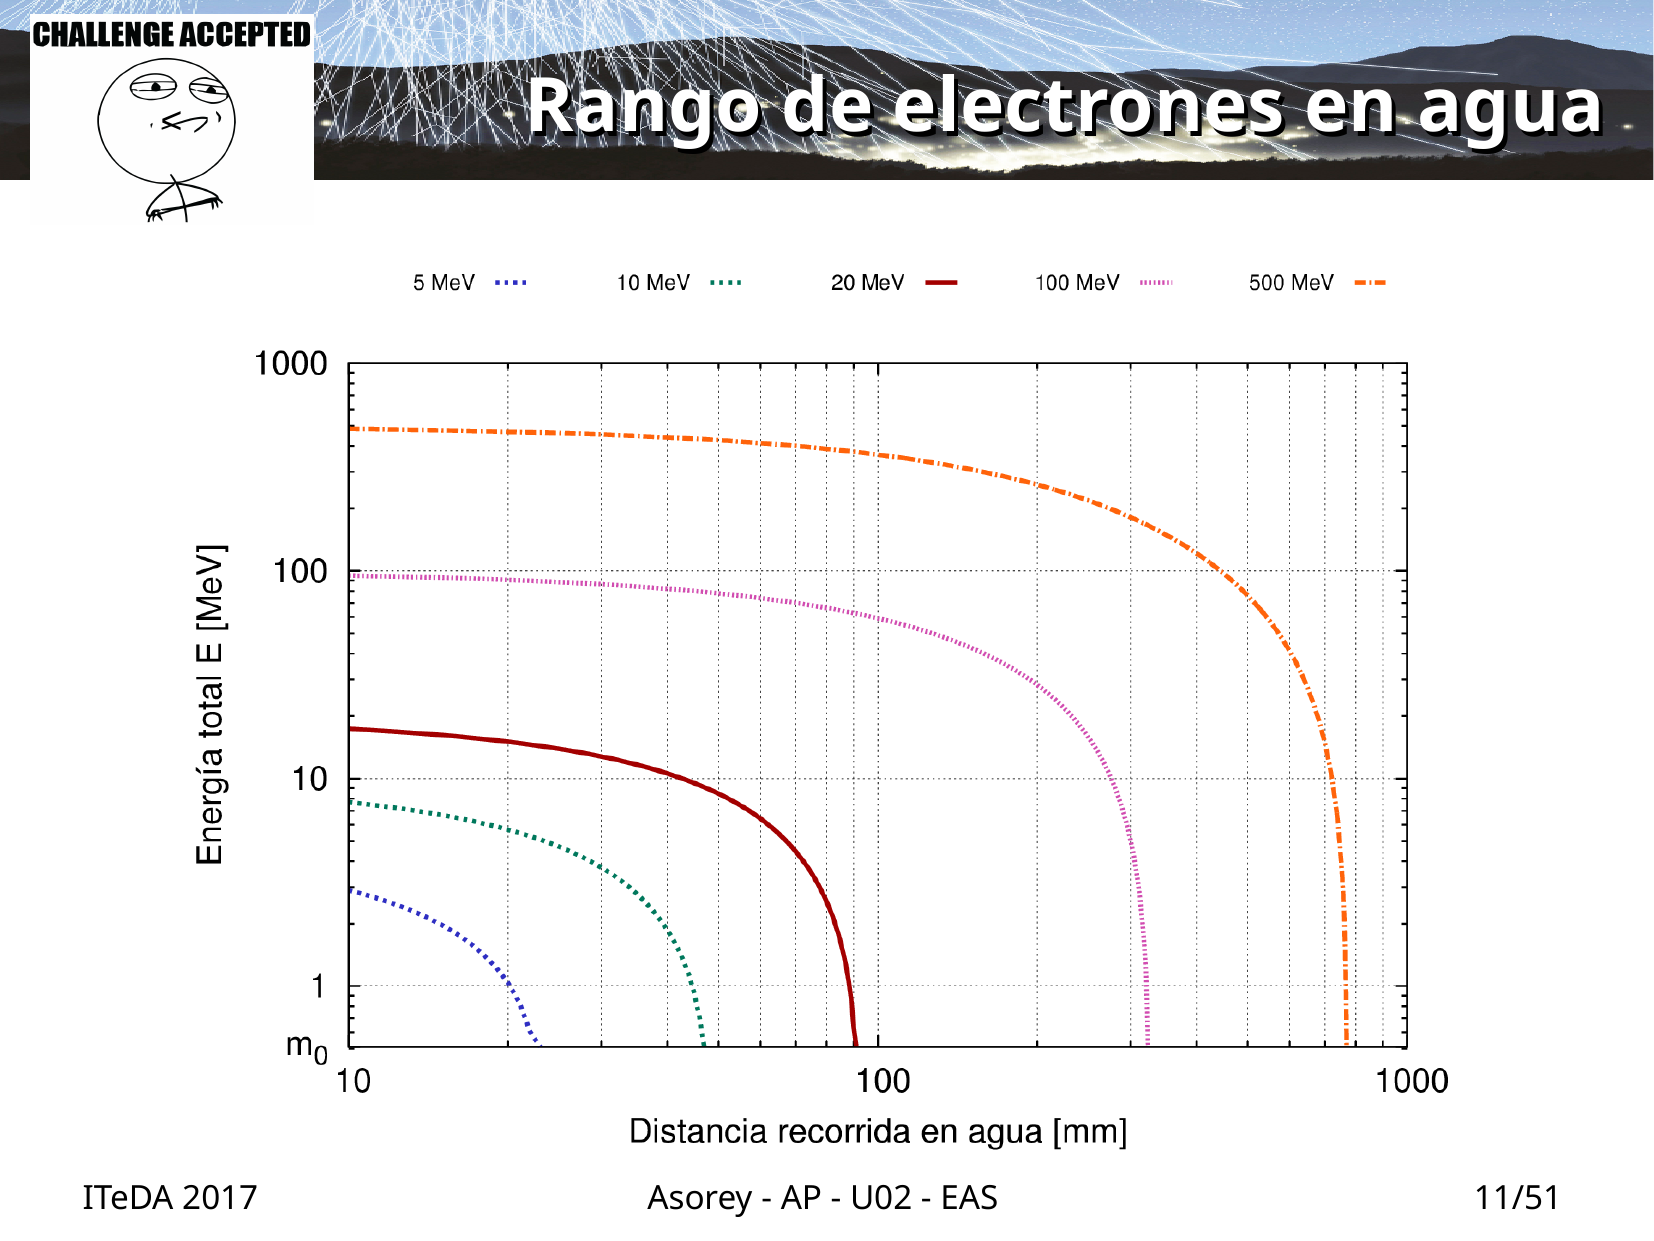

<
# Rango de electrones en agua
ITeDA 2017
Asorey - AP - U02 - EAS
11